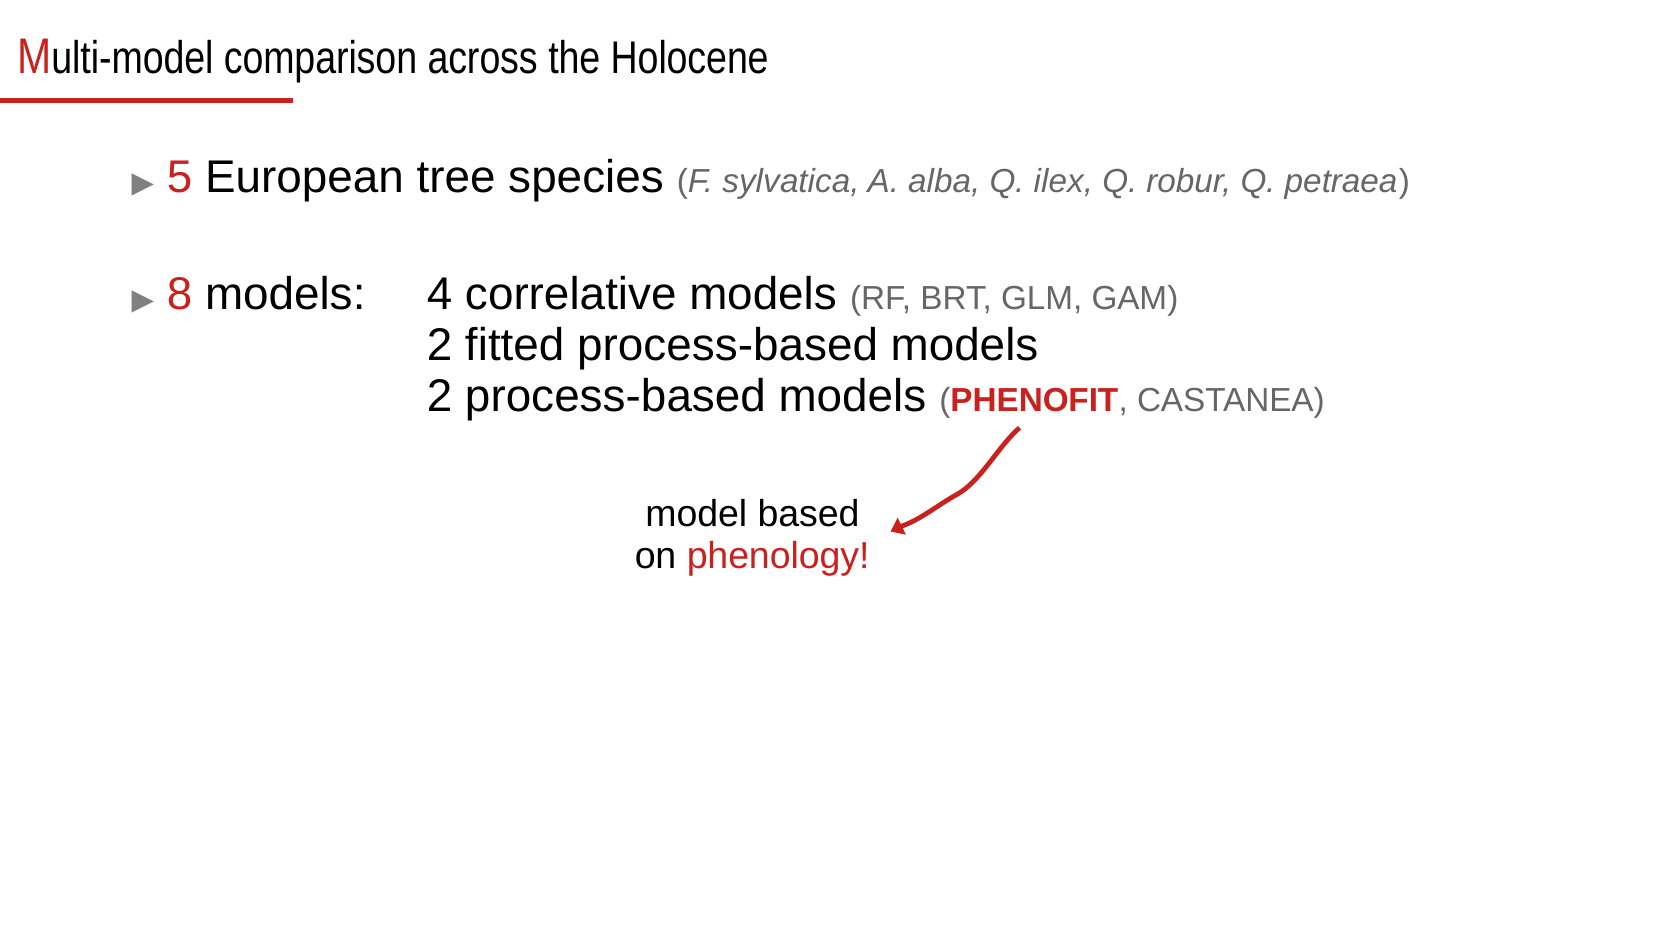

Multi-model comparison across the Holocene
▶ 5 European tree species (F. sylvatica, A. alba, Q. ilex, Q. robur, Q. petraea)
▶ 8 models: 	4 correlative models (RF, BRT, GLM, GAM)
				2 fitted process-based models
				2 process-based models (PHENOFIT, CASTANEA)
 model based
on phenology!